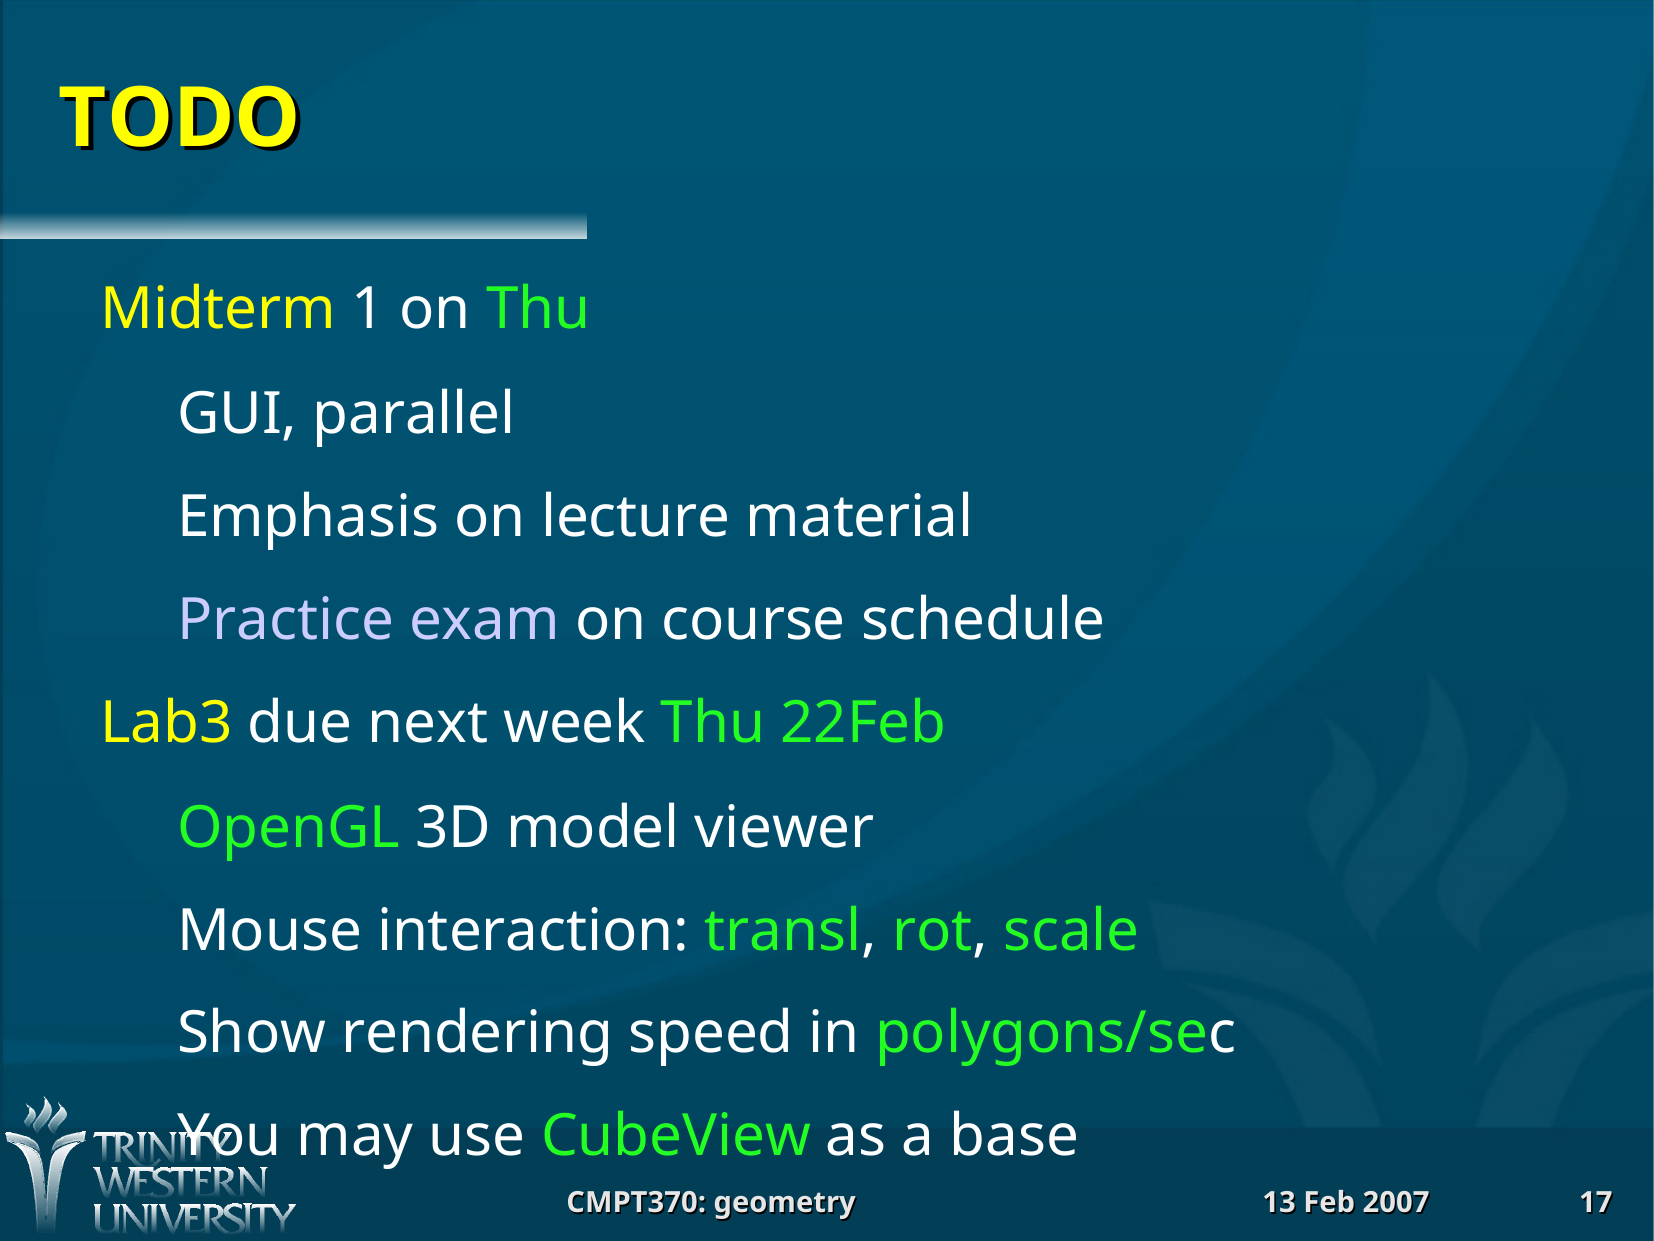

# TODO
Midterm 1 on Thu
GUI, parallel
Emphasis on lecture material
Practice exam on course schedule
Lab3 due next week Thu 22Feb
OpenGL 3D model viewer
Mouse interaction: transl, rot, scale
Show rendering speed in polygons/sec
You may use CubeView as a base
CMPT370: geometry
13 Feb 2007
17